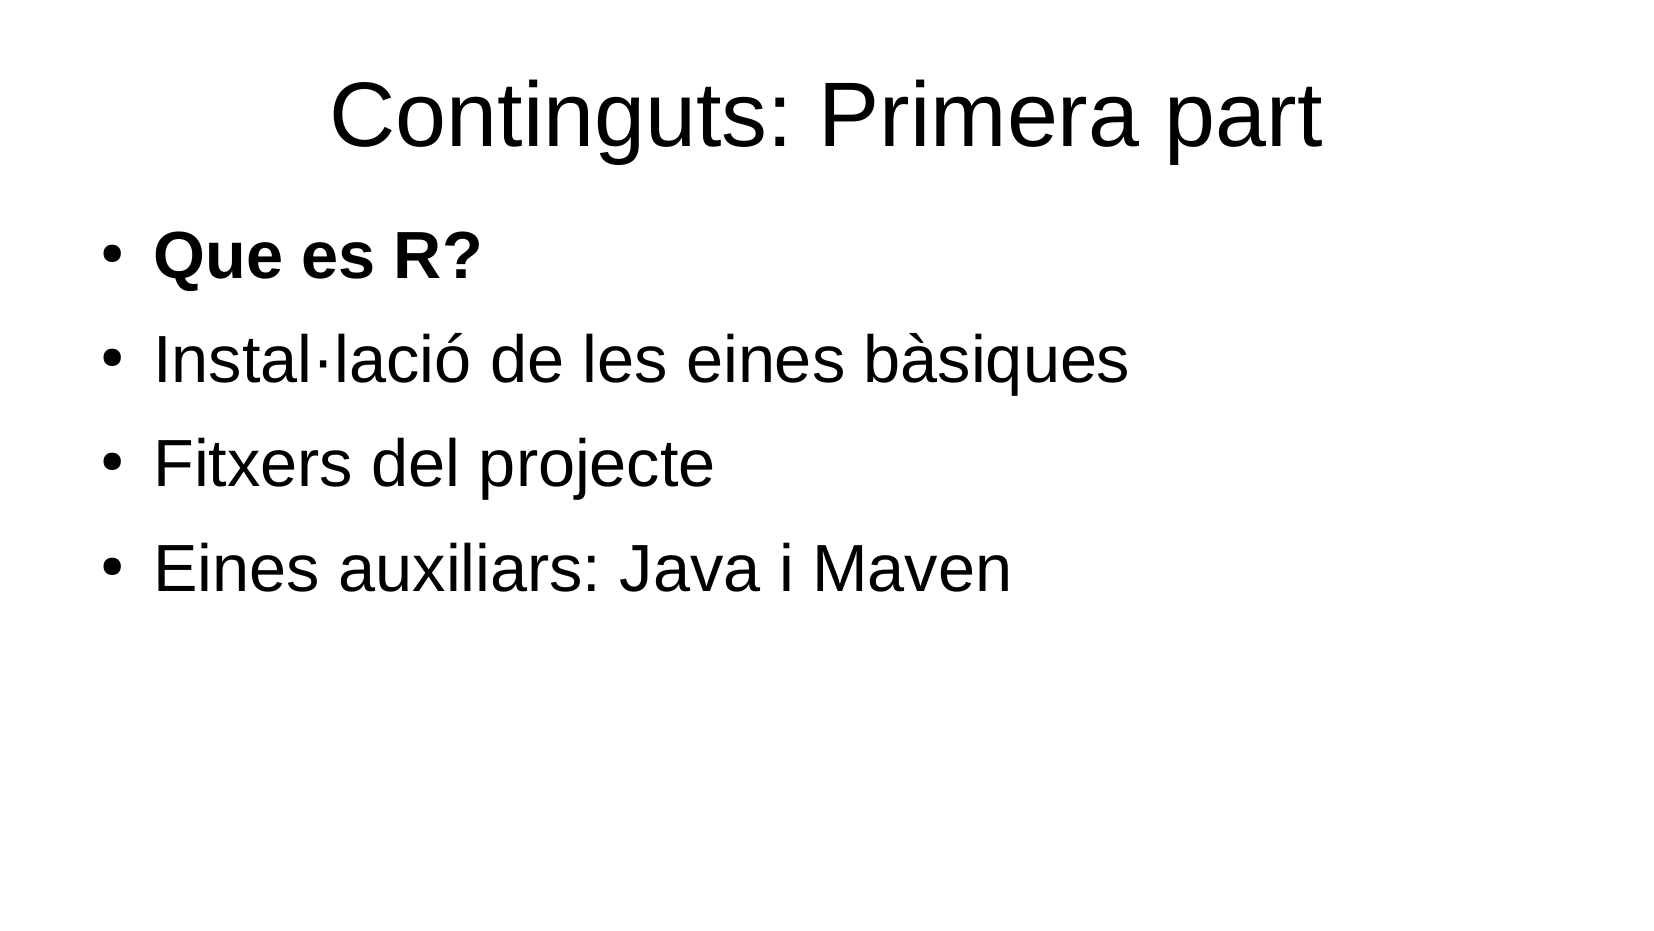

# Continguts: Primera part
Que es R?
Instal·lació de les eines bàsiques
Fitxers del projecte
Eines auxiliars: Java i Maven